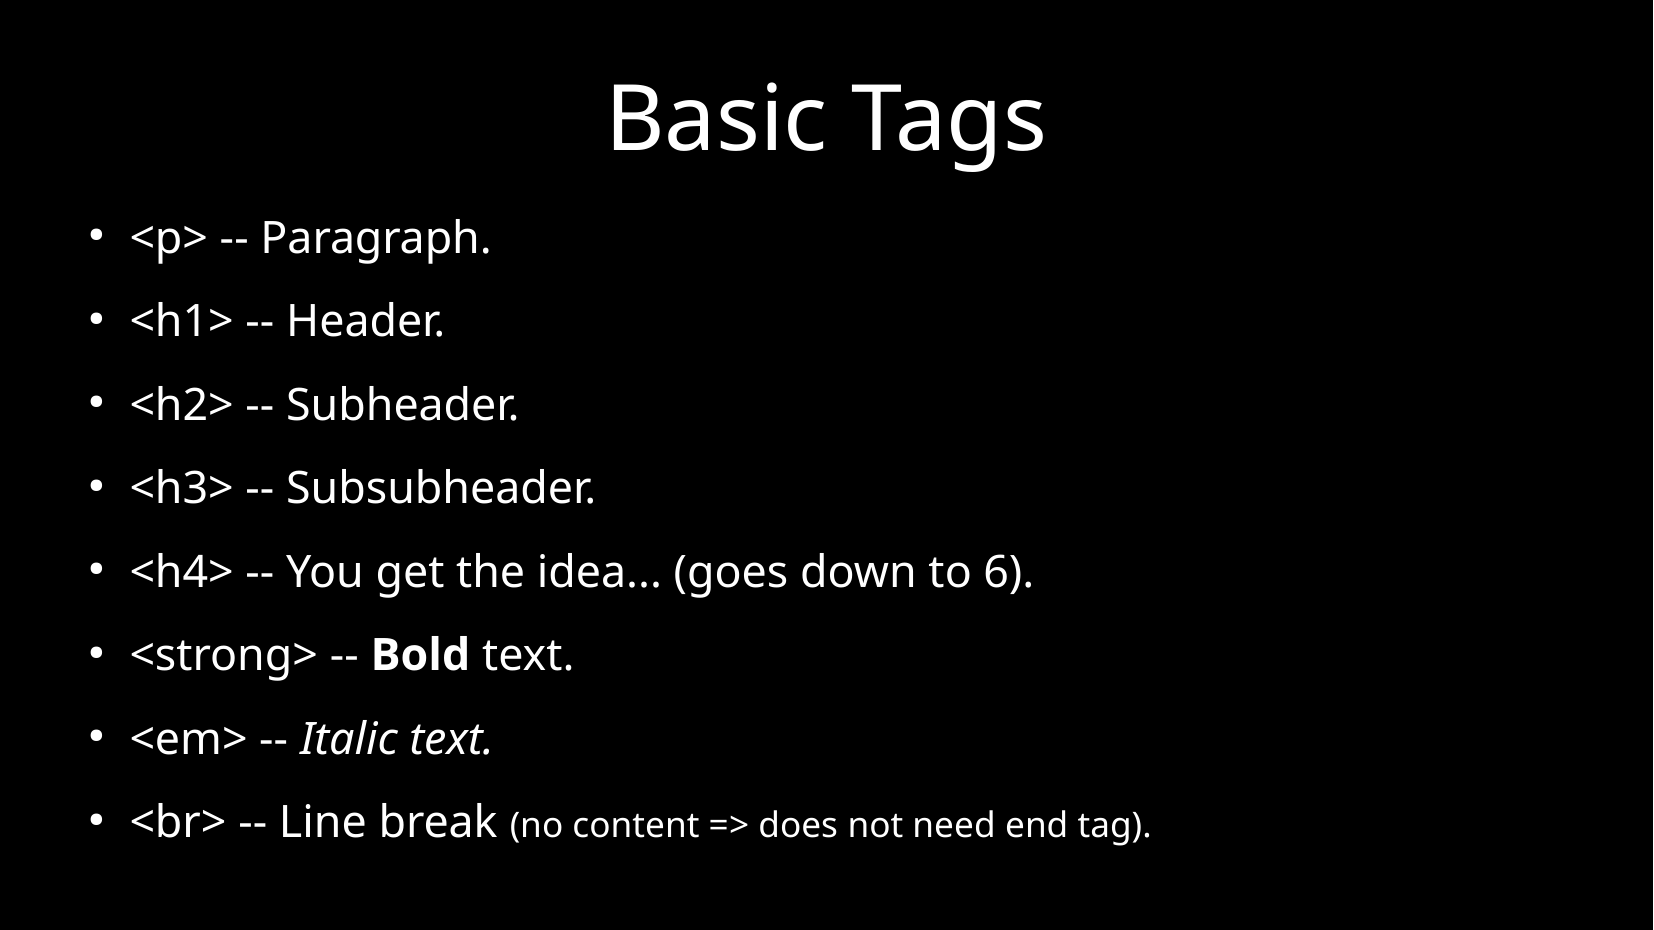

# Basic Tags
<p> -- Paragraph.
<h1> -- Header.
<h2> -- Subheader.
<h3> -- Subsubheader.
<h4> -- You get the idea... (goes down to 6).
<strong> -- Bold text.
<em> -- Italic text.
<br> -- Line break (no content => does not need end tag).